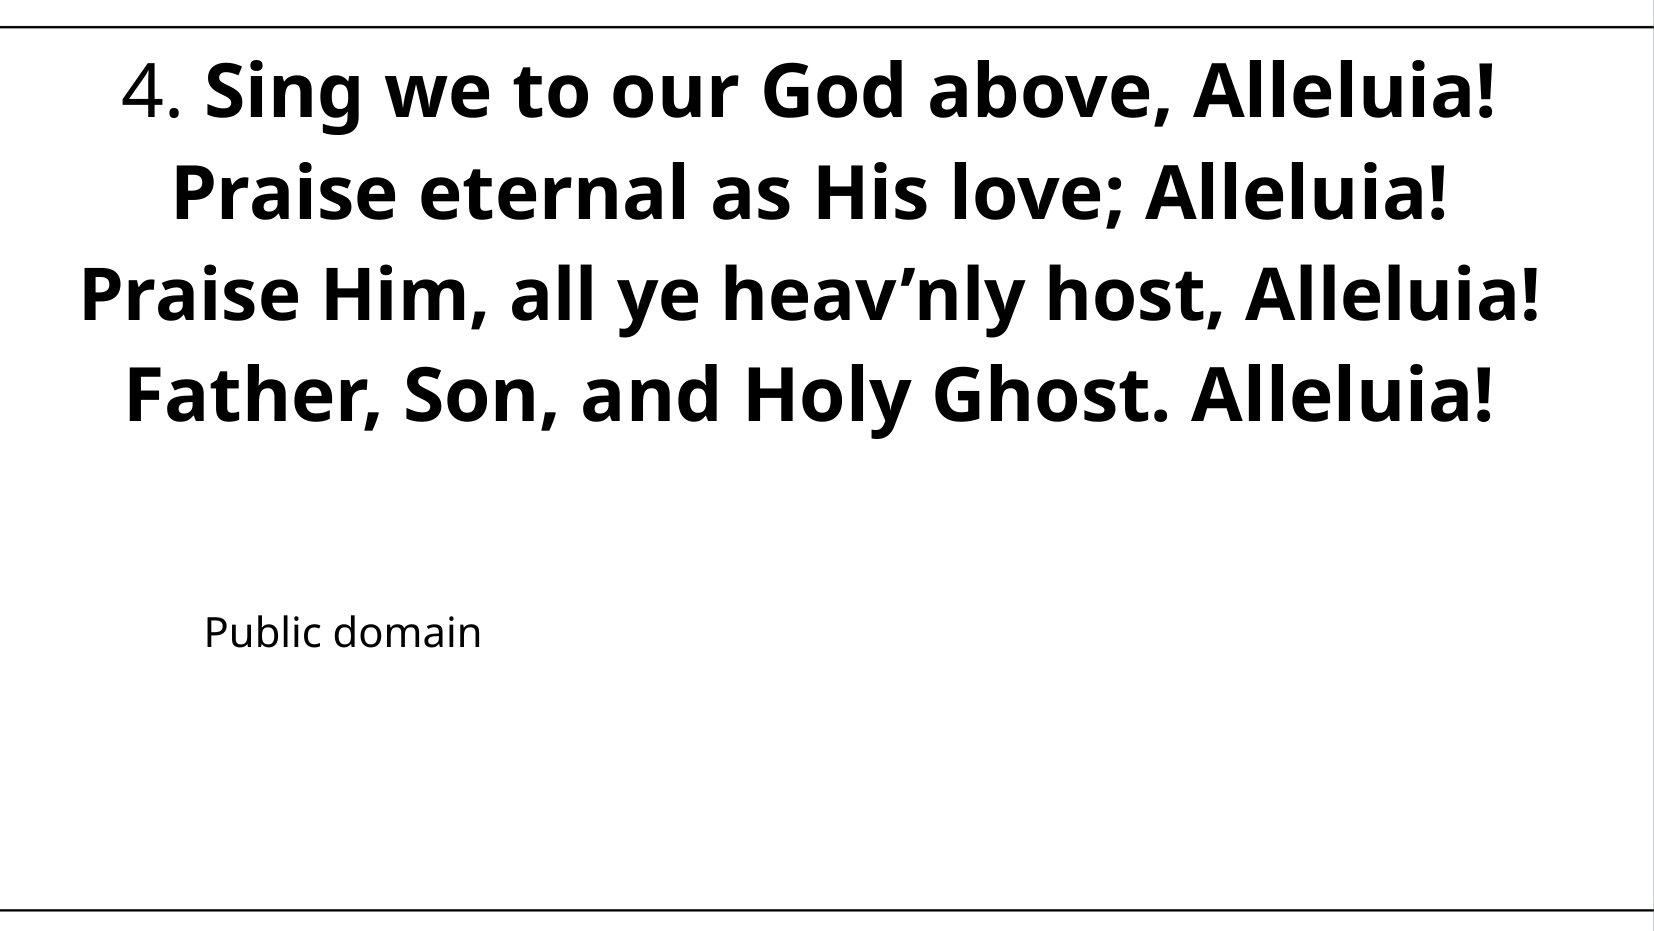

4. Sing we to our God above, Alleluia!
Praise eternal as His love; Alleluia!
Praise Him, all ye heav’nly host, Alleluia!
Father, Son, and Holy Ghost. Alleluia!
 Public domain